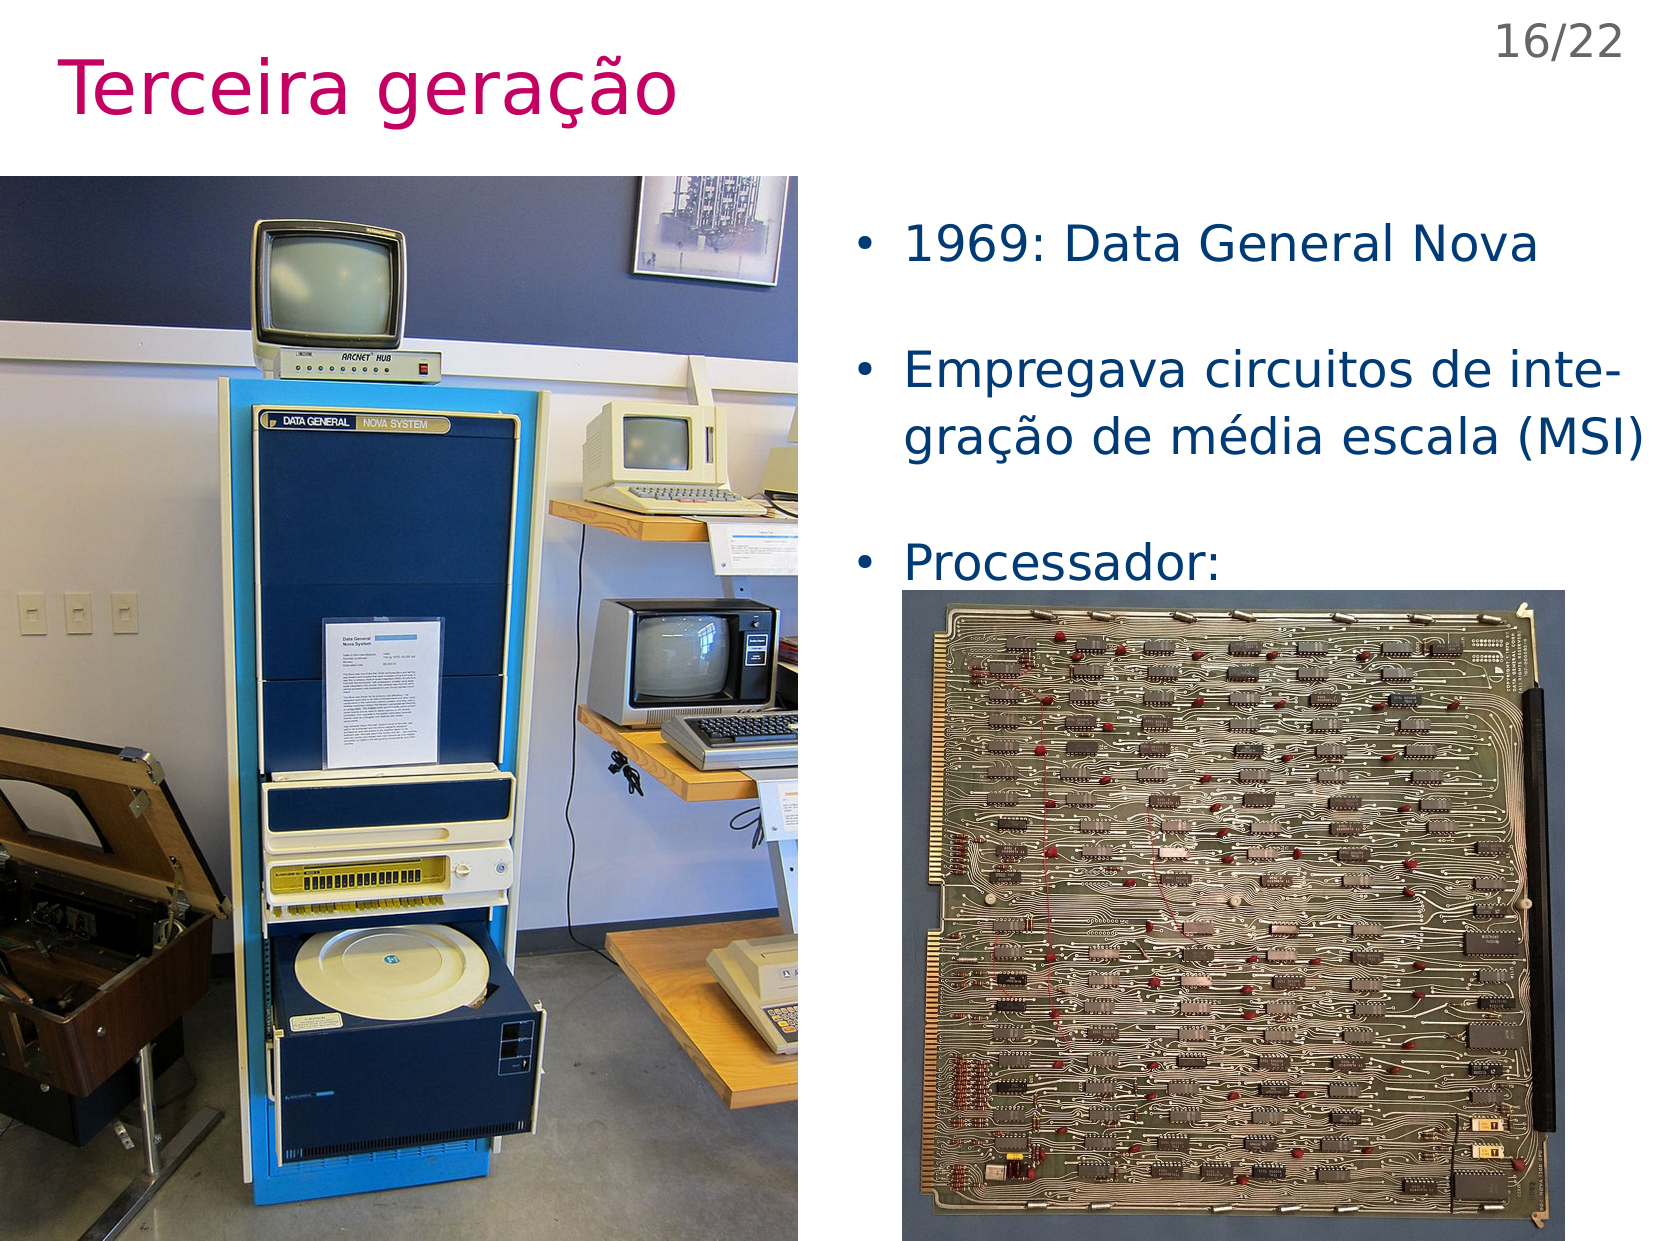

16
# Terceira geração
1969: Data General Nova
Empregava circuitos de inte-gração de média escala (MSI)
Processador: